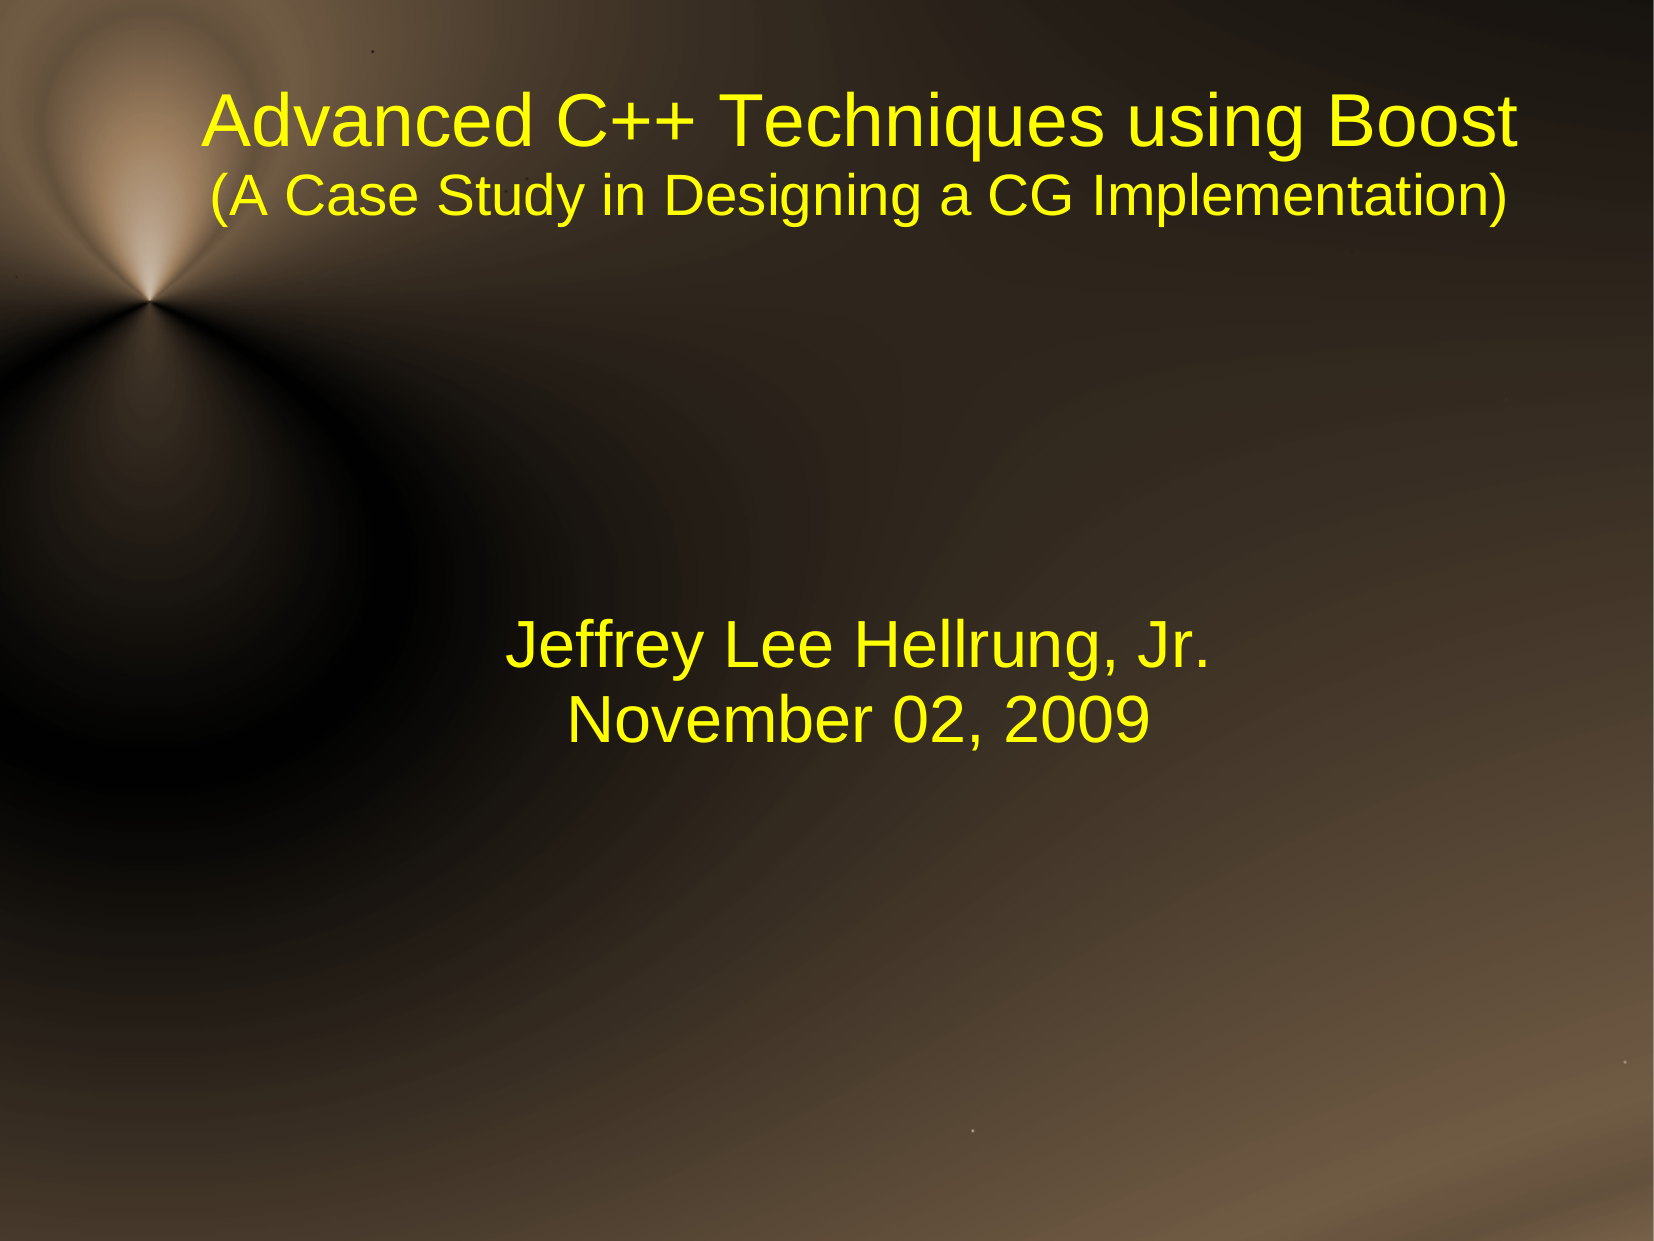

# Advanced C++ Techniques using Boost (A Case Study in Designing a CG Implementation)
Jeffrey Lee Hellrung, Jr.
November 02, 2009